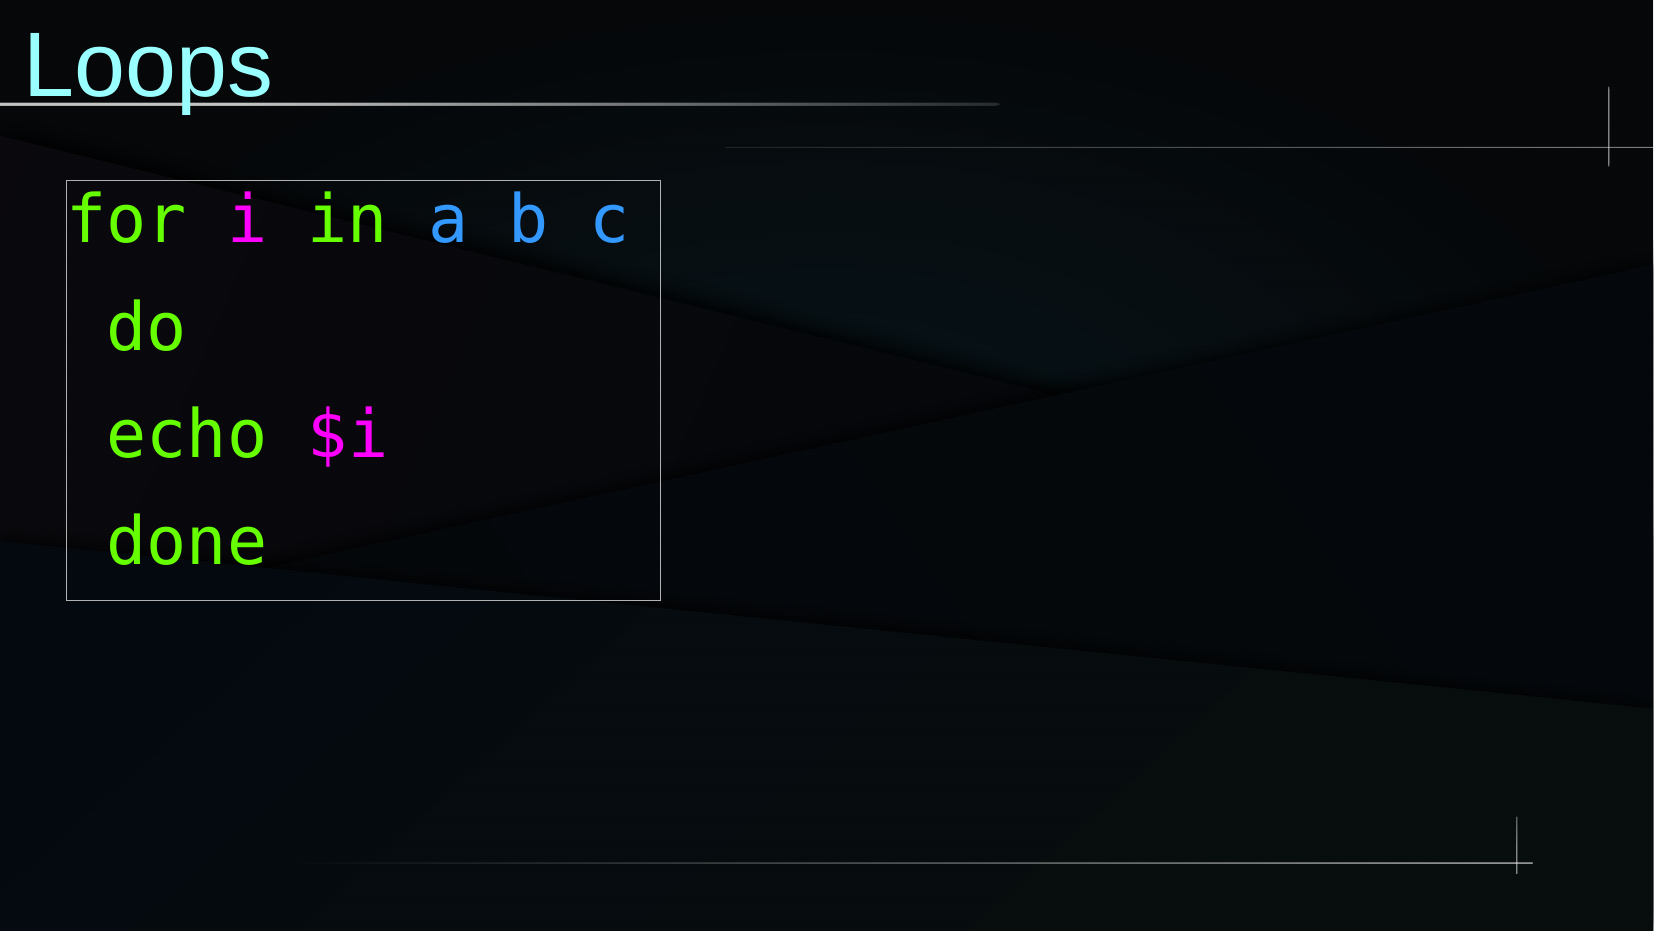

# Loops
for i in a b c
 do
 echo $i
 done